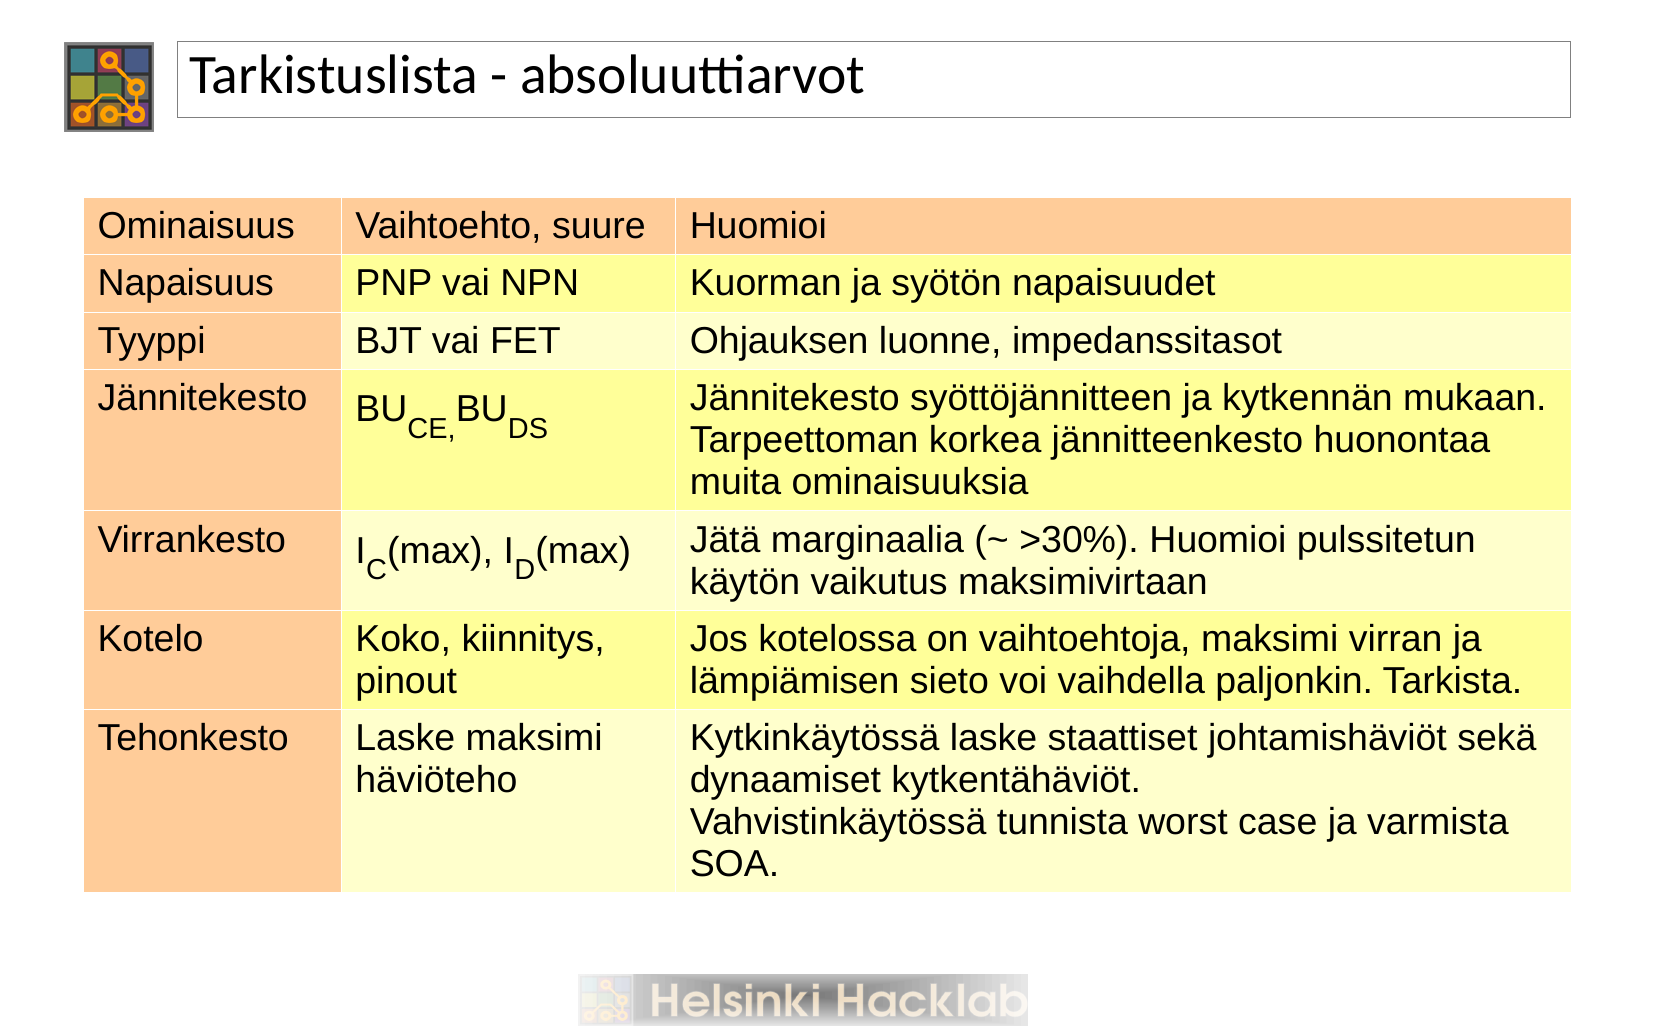

# Tarkistuslista - absoluuttiarvot
| Ominaisuus | Vaihtoehto, suure | Huomioi |
| --- | --- | --- |
| Napaisuus | PNP vai NPN | Kuorman ja syötön napaisuudet |
| Tyyppi | BJT vai FET | Ohjauksen luonne, impedanssitasot |
| Jännitekesto | BUCE,BUDS | Jännitekesto syöttöjännitteen ja kytkennän mukaan. Tarpeettoman korkea jännitteenkesto huonontaa muita ominaisuuksia |
| Virrankesto | IC(max), ID(max) | Jätä marginaalia (~ >30%). Huomioi pulssitetun käytön vaikutus maksimivirtaan |
| Kotelo | Koko, kiinnitys, pinout | Jos kotelossa on vaihtoehtoja, maksimi virran ja lämpiämisen sieto voi vaihdella paljonkin. Tarkista. |
| Tehonkesto | Laske maksimi häviöteho | Kytkinkäytössä laske staattiset johtamishäviöt sekä dynaamiset kytkentähäviöt. Vahvistinkäytössä tunnista worst case ja varmista SOA. |